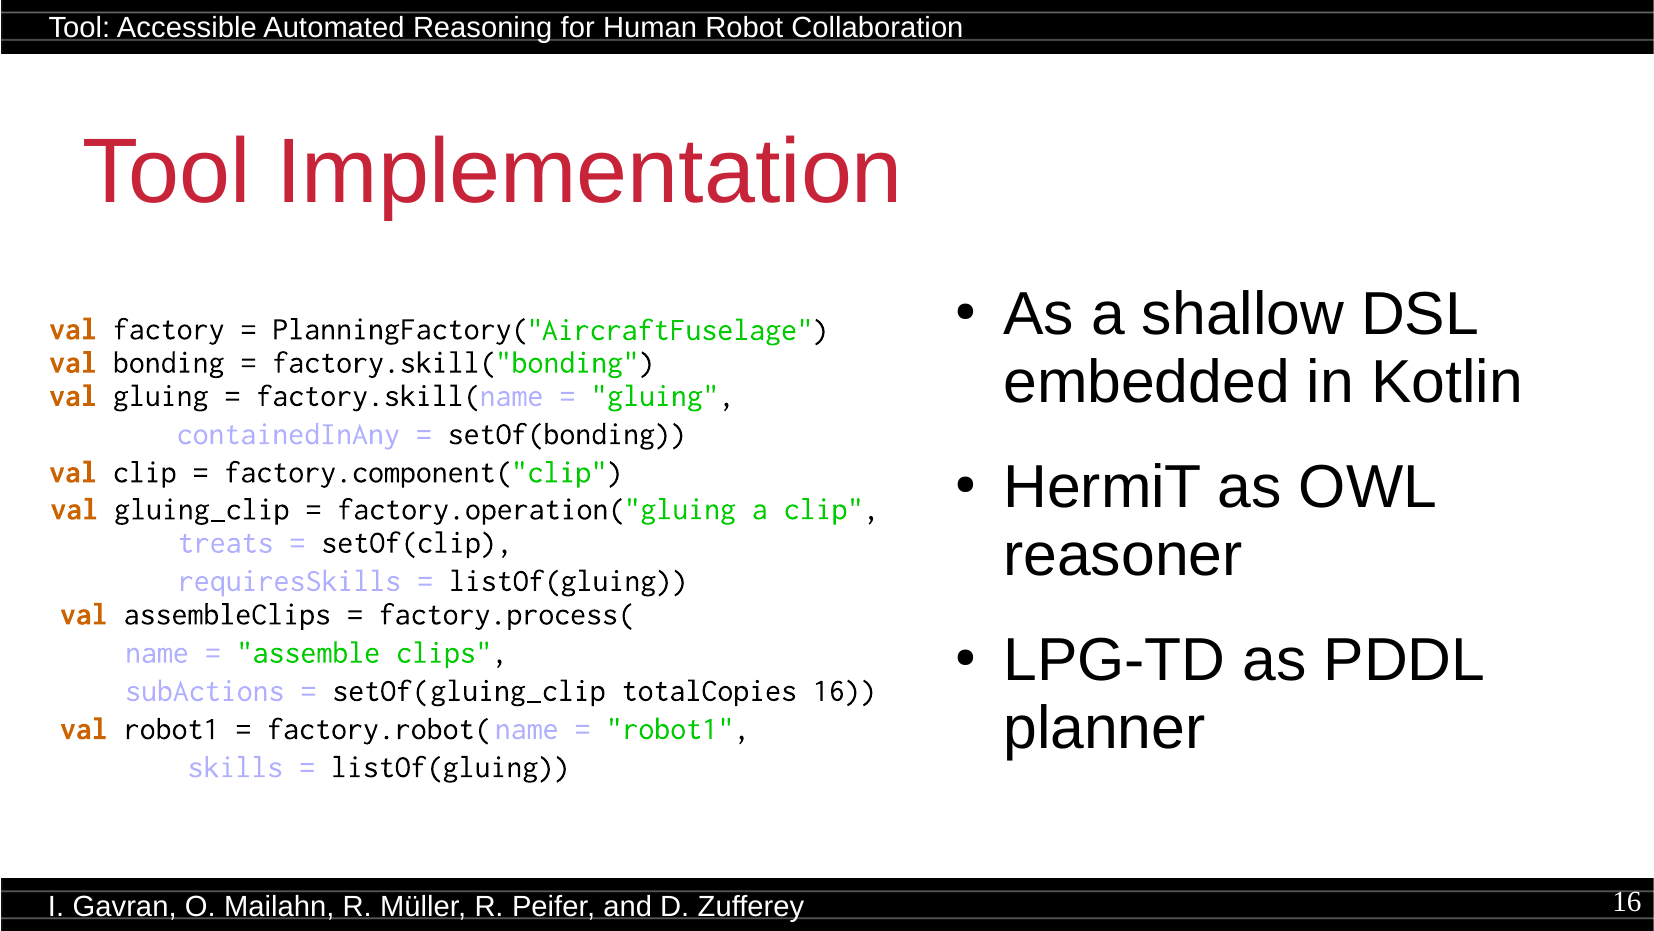

Tool: Accessible Automated Reasoning for Human Robot Collaboration
# Tool Implementation
As a shallow DSL embedded in Kotlin
HermiT as OWL reasoner
LPG-TD as PDDL planner
I. Gavran, O. Mailahn, R. Müller, R. Peifer, and D. Zufferey